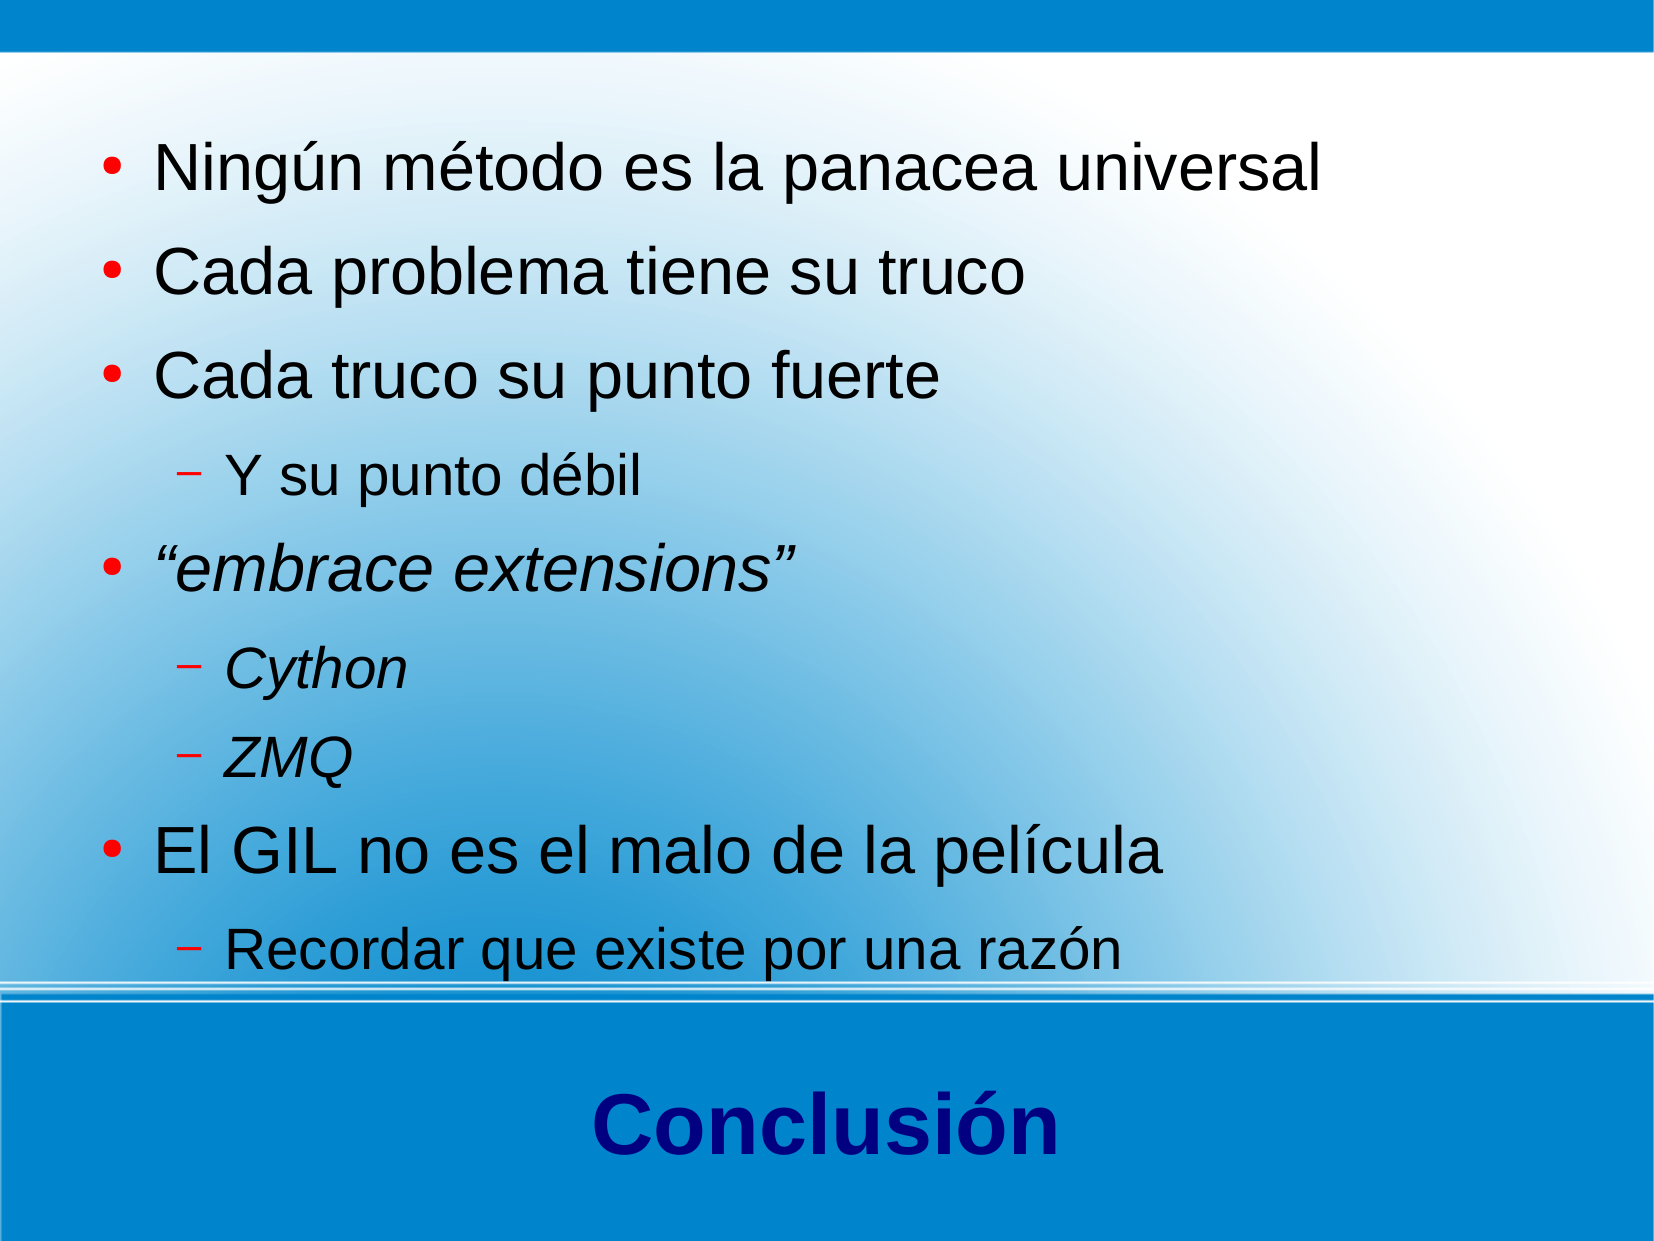

Ningún método es la panacea universal
Cada problema tiene su truco
Cada truco su punto fuerte
Y su punto débil
“embrace extensions”
Cython
ZMQ
El GIL no es el malo de la película
Recordar que existe por una razón
# Conclusión